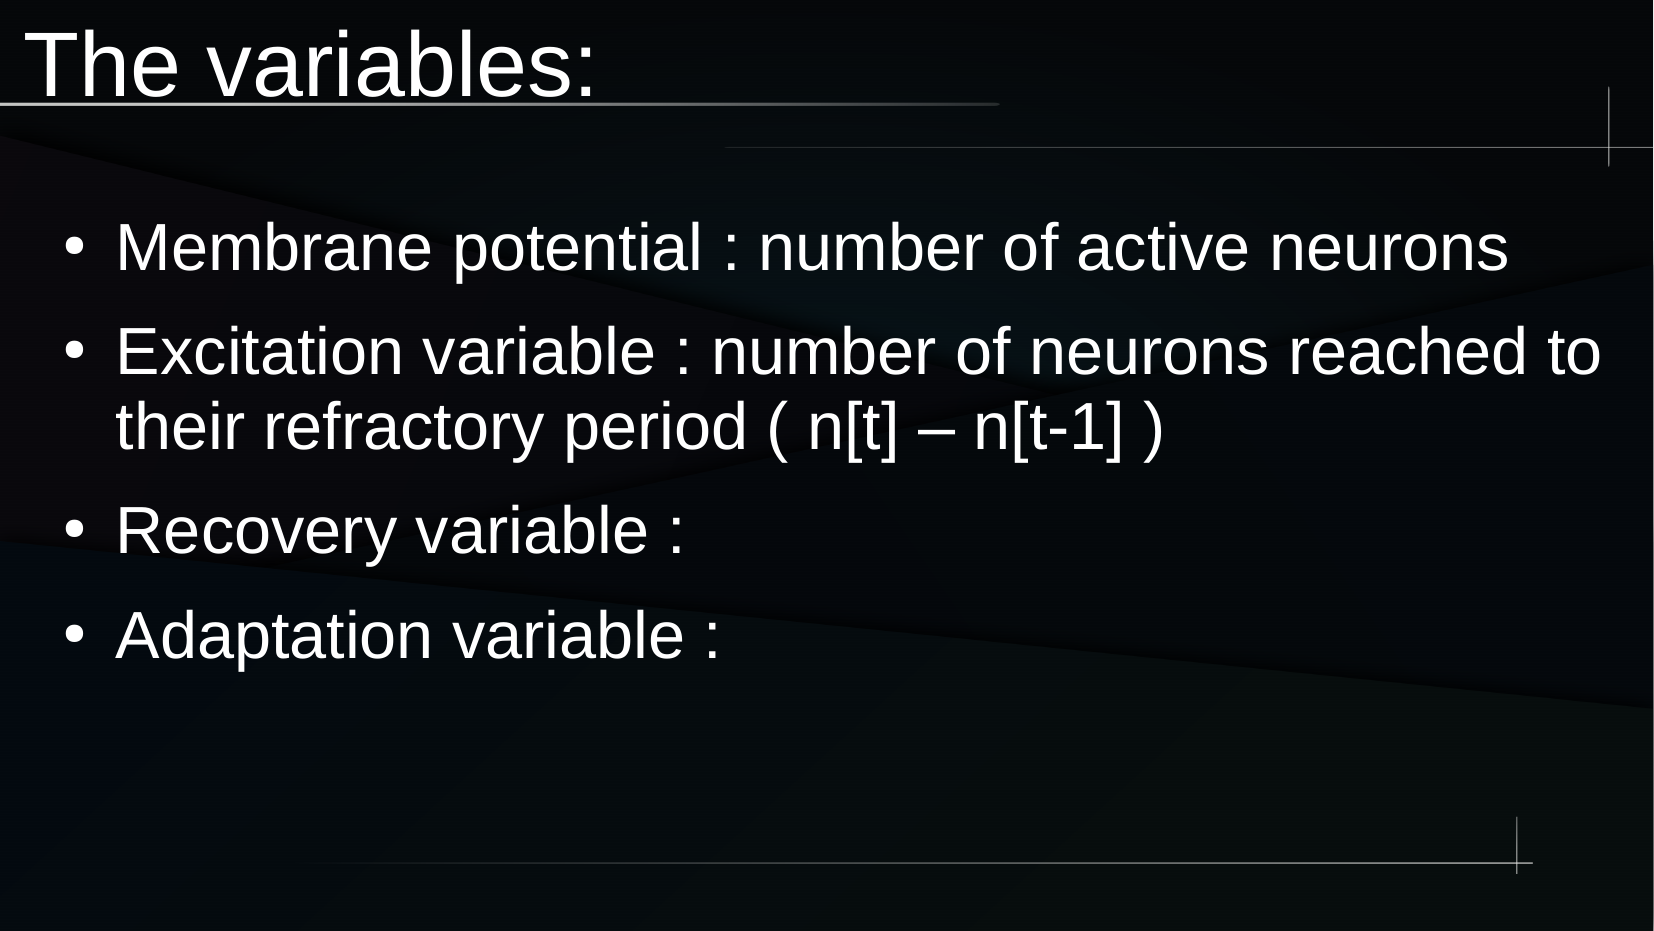

# The variables:
Membrane potential : number of active neurons
Excitation variable : number of neurons reached to their refractory period ( n[t] – n[t-1] )
Recovery variable :
Adaptation variable :